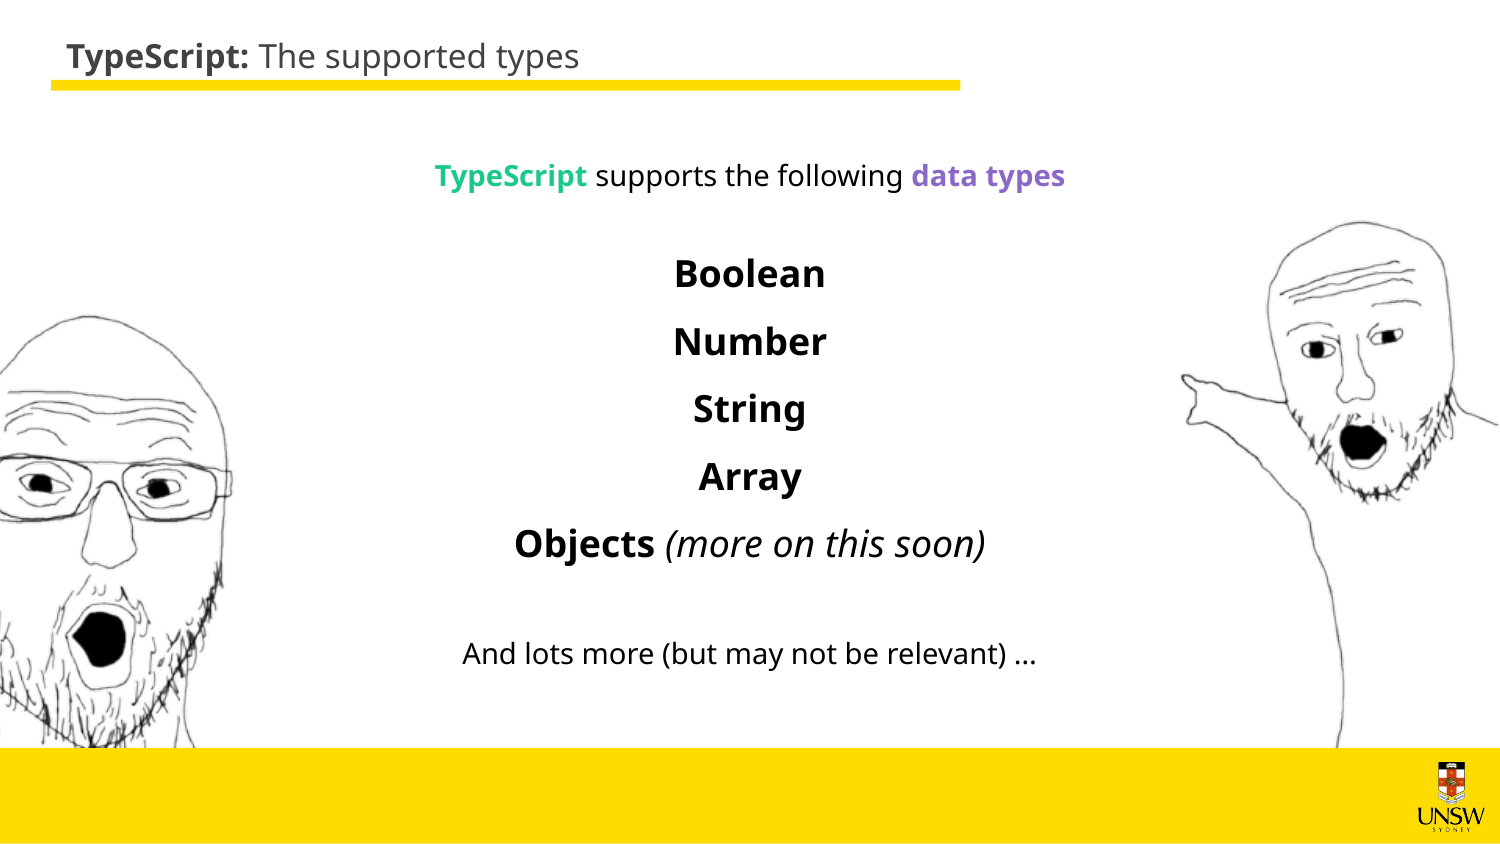

TypeScript: The supported types
TypeScript supports the following data types
Boolean
Number
String
Array
Objects (more on this soon)
And lots more (but may not be relevant) …